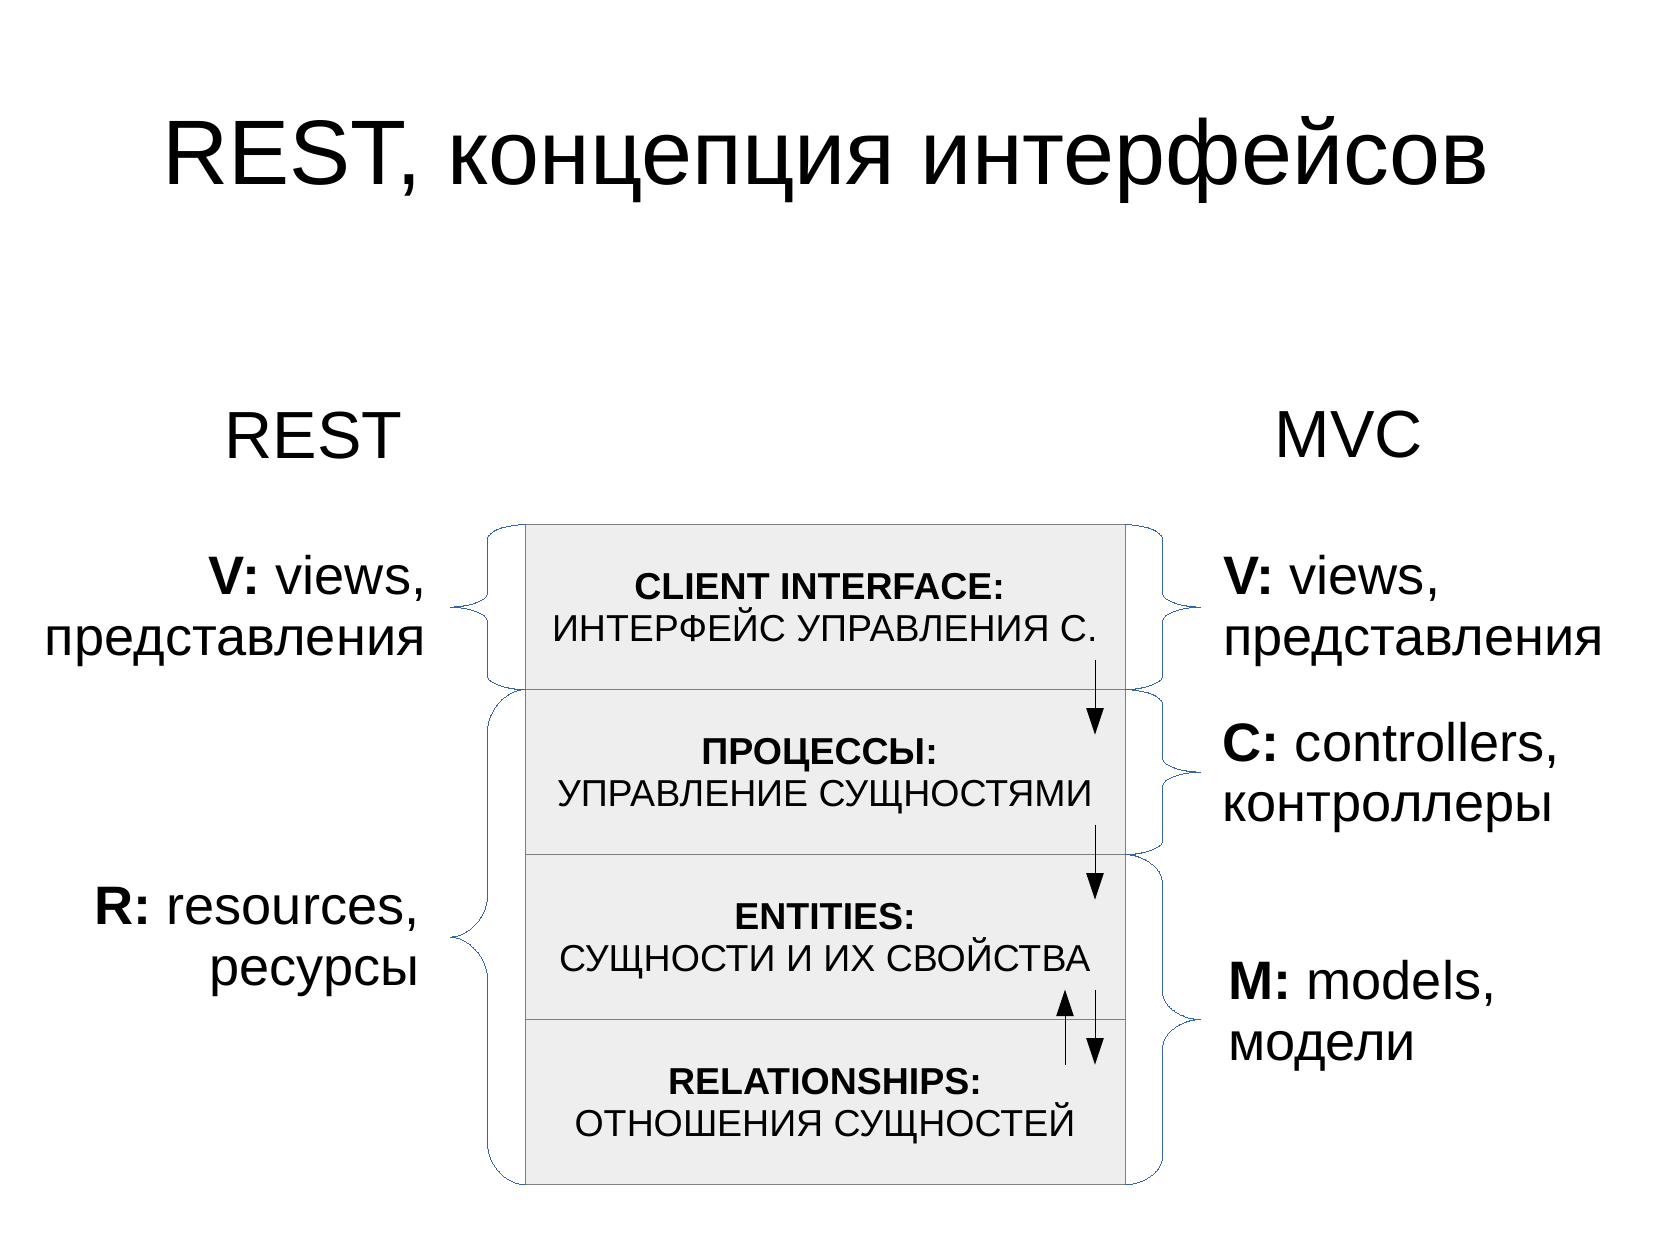

# REST, концепция интерфейсов
MVC
REST
CLIENT INTERFACE:
ИНТЕРФЕЙС УПРАВЛЕНИЯ С.
V: views,
представления
V: views,
представления
ПРОЦЕССЫ:
УПРАВЛЕНИЕ СУЩНОСТЯМИ
C: controllers,
контроллеры
ENTITIES:
СУЩНОСТИ И ИХ СВОЙСТВА
R: resources,
ресурсы
M: models,
модели
RELATIONSHIPS:
ОТНОШЕНИЯ СУЩНОСТЕЙ